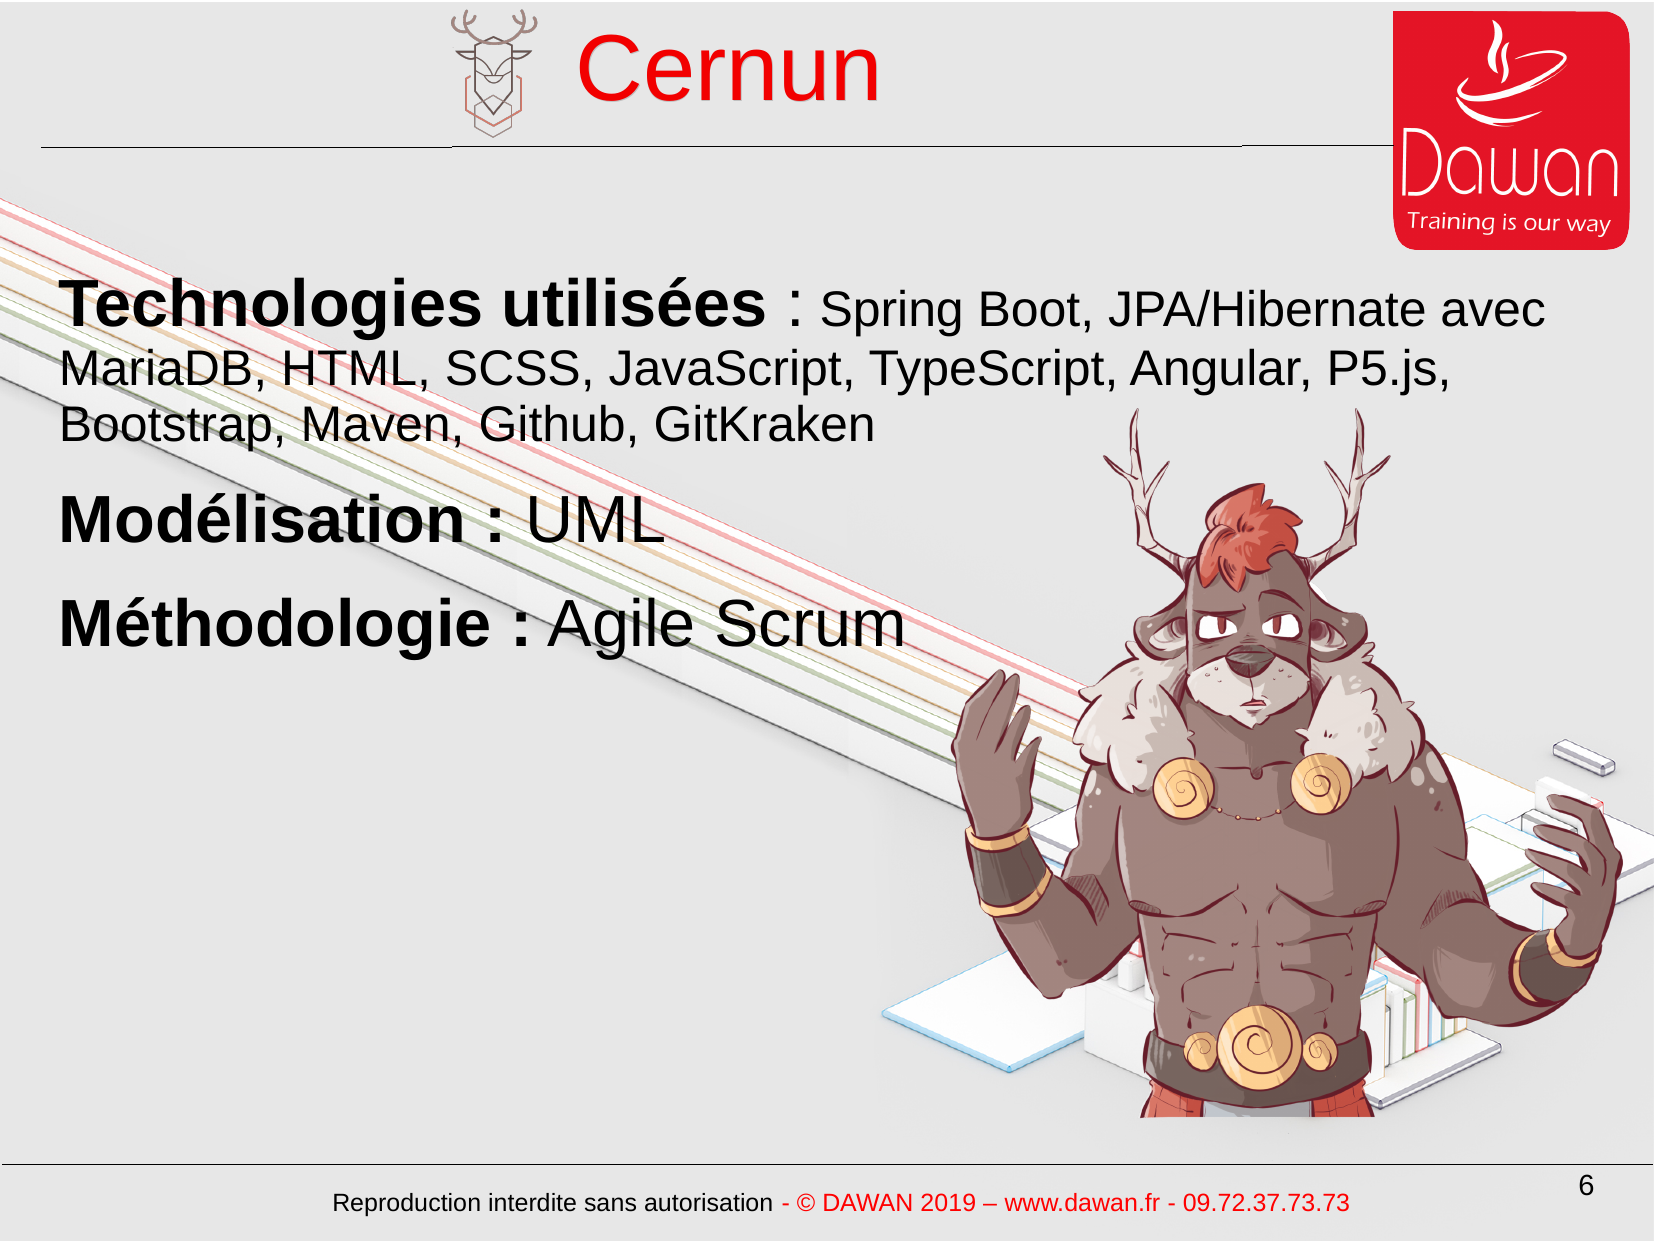

# Cernun
Technologies utilisées : Spring Boot, JPA/Hibernate avec MariaDB, HTML, SCSS, JavaScript, TypeScript, Angular, P5.js, Bootstrap, Maven, Github, GitKraken
Modélisation : UML
Méthodologie : Agile Scrum
6